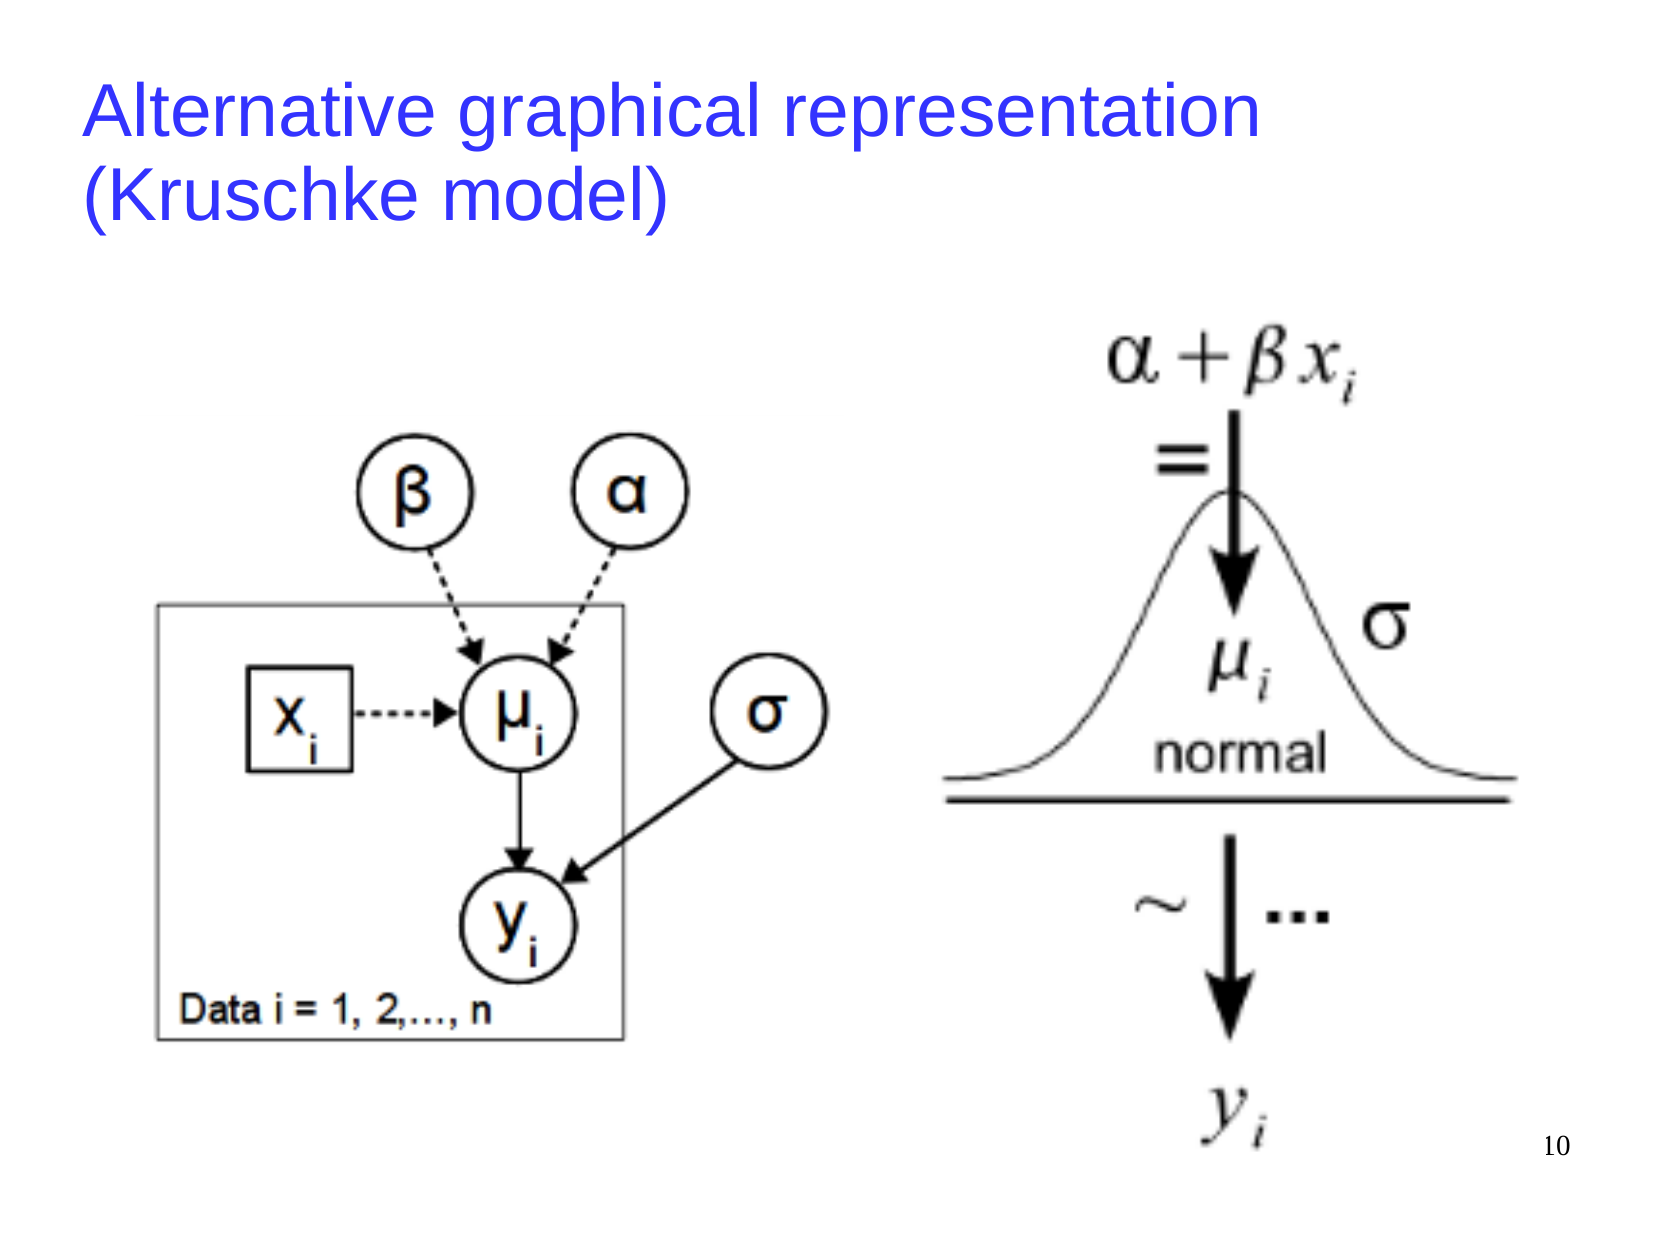

# Alternative graphical representation (Kruschke model)
10